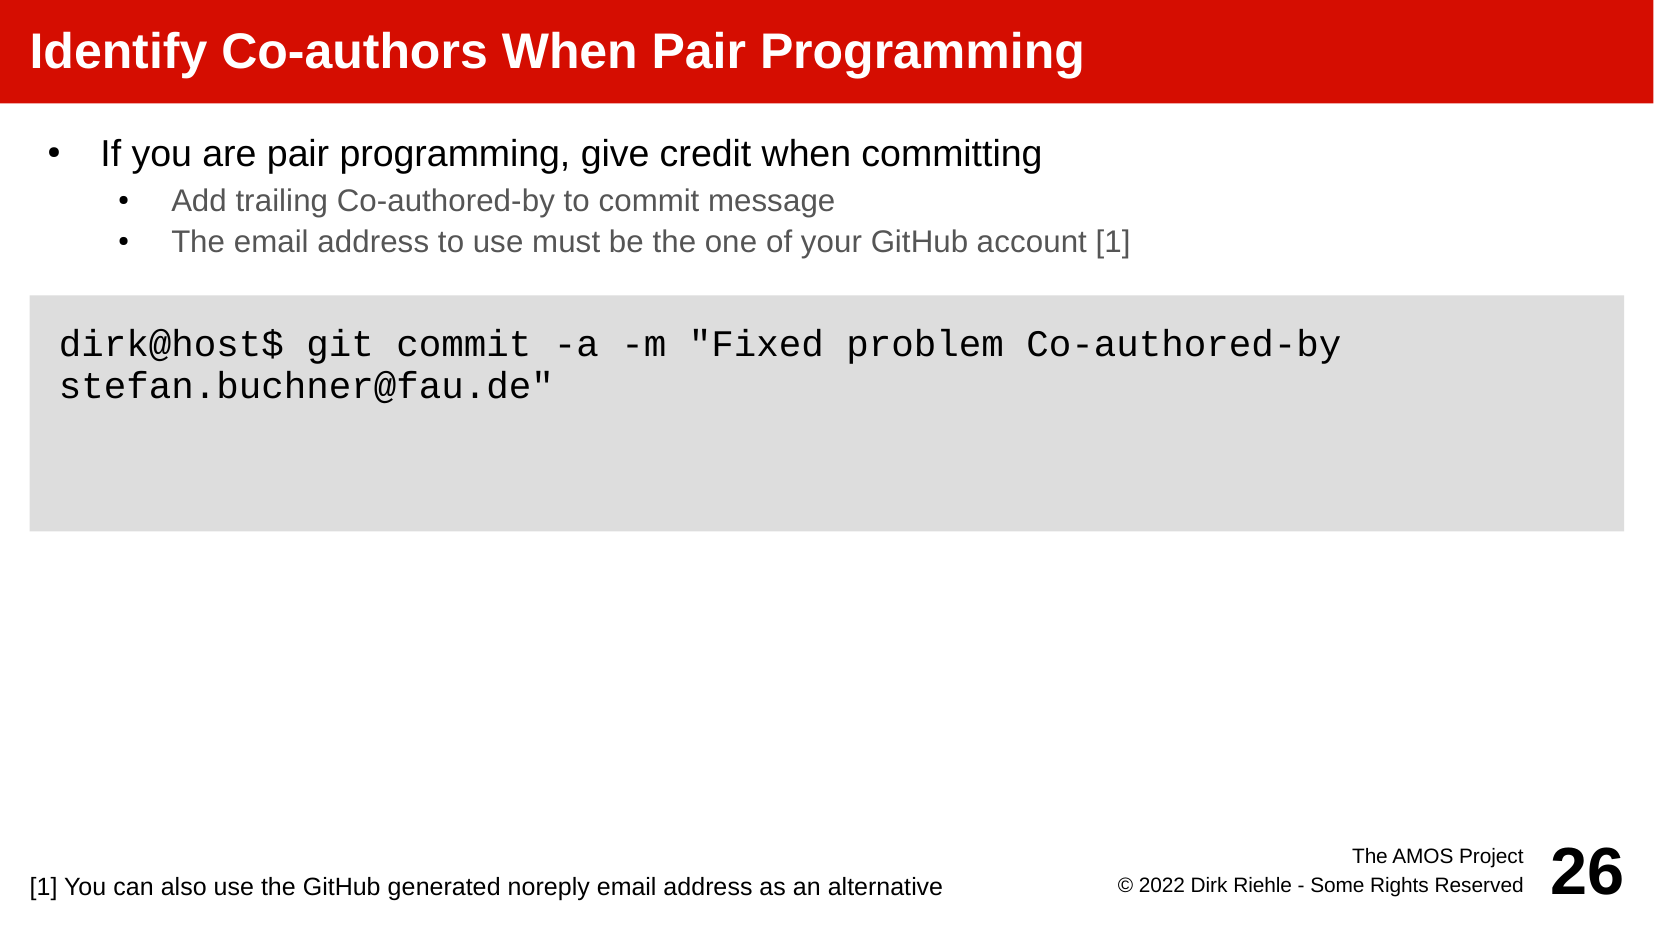

# Identify Co-authors When Pair Programming
If you are pair programming, give credit when committing
Add trailing Co-authored-by to commit message
The email address to use must be the one of your GitHub account [1]
dirk@host$ git commit -a -m "Fixed problem Co-authored-by stefan.buchner@fau.de"
[1] You can also use the GitHub generated noreply email address as an alternative
The AMOS Project
26
© 2022 Dirk Riehle - Some Rights Reserved